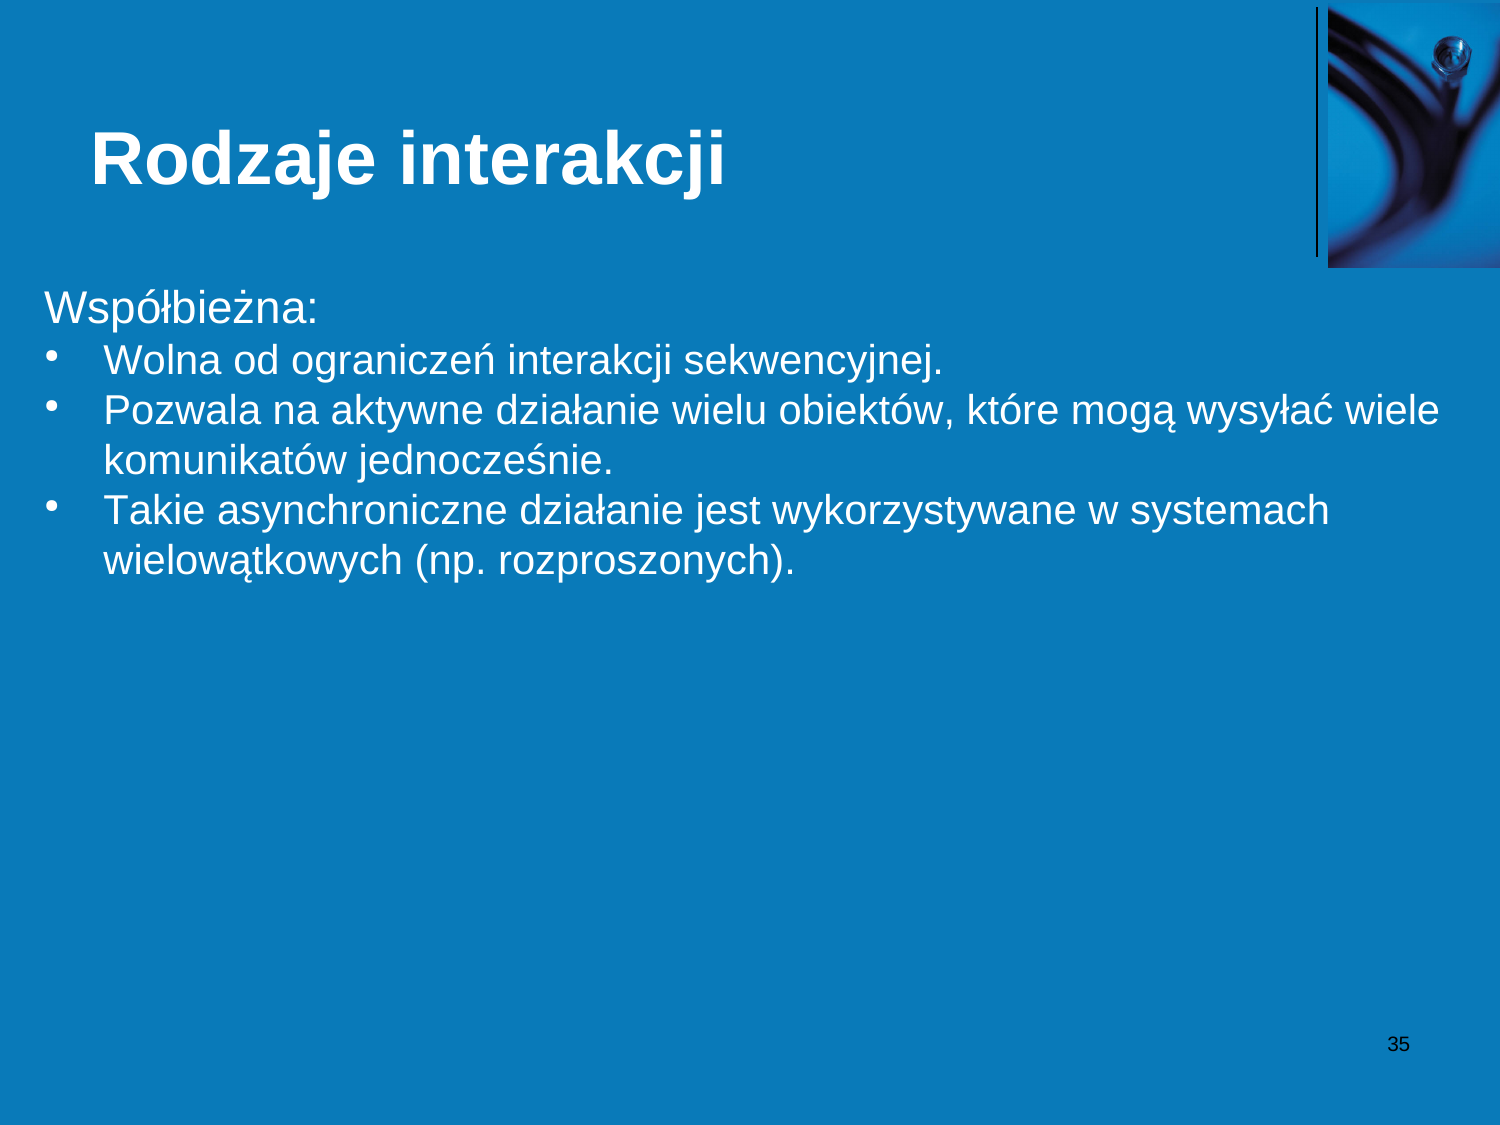

# Rodzaje interakcji
Współbieżna:
Wolna od ograniczeń interakcji sekwencyjnej.
Pozwala na aktywne działanie wielu obiektów, które mogą wysyłać wiele komunikatów jednocześnie.
Takie asynchroniczne działanie jest wykorzystywane w systemach wielowątkowych (np. rozproszonych).
35